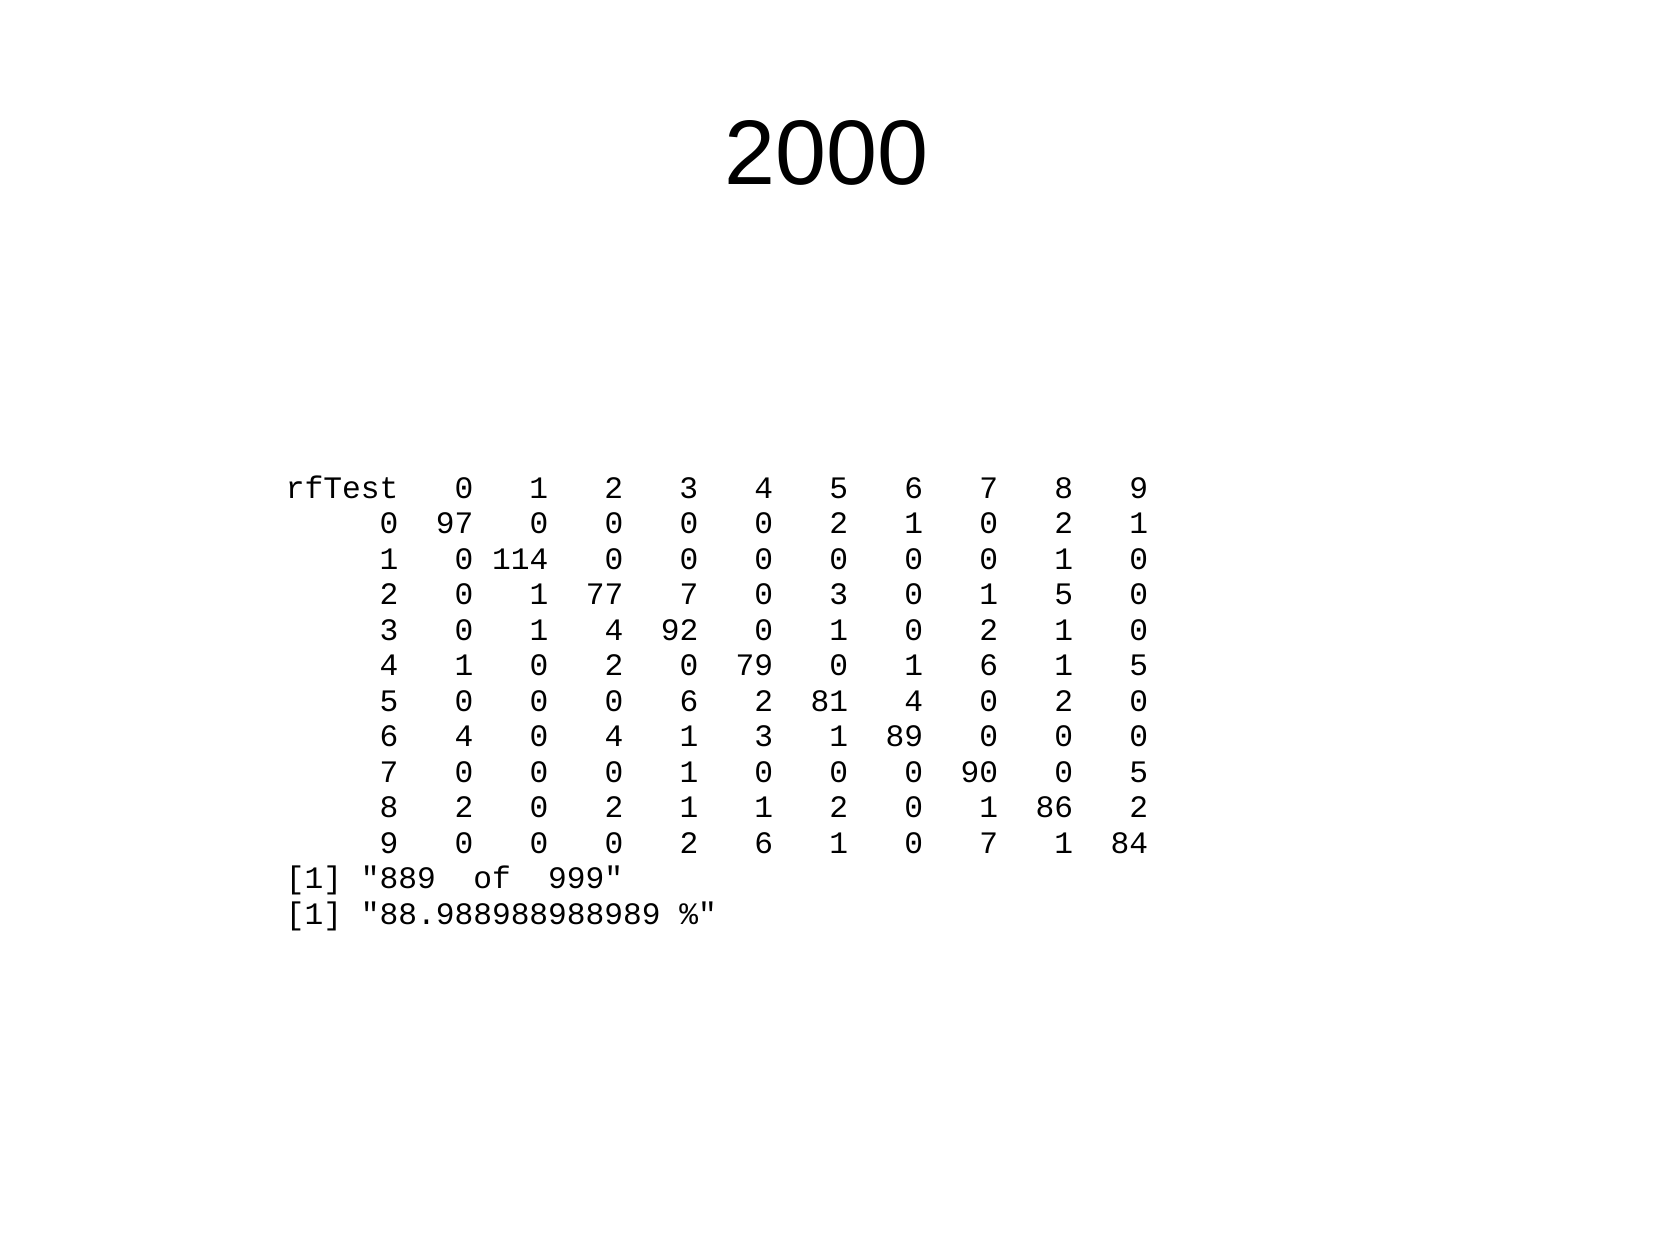

# 2000
rfTest 0 1 2 3 4 5 6 7 8 9
 0 97 0 0 0 0 2 1 0 2 1
 1 0 114 0 0 0 0 0 0 1 0
 2 0 1 77 7 0 3 0 1 5 0
 3 0 1 4 92 0 1 0 2 1 0
 4 1 0 2 0 79 0 1 6 1 5
 5 0 0 0 6 2 81 4 0 2 0
 6 4 0 4 1 3 1 89 0 0 0
 7 0 0 0 1 0 0 0 90 0 5
 8 2 0 2 1 1 2 0 1 86 2
 9 0 0 0 2 6 1 0 7 1 84
[1] "889 of 999"
[1] "88.988988988989 %"